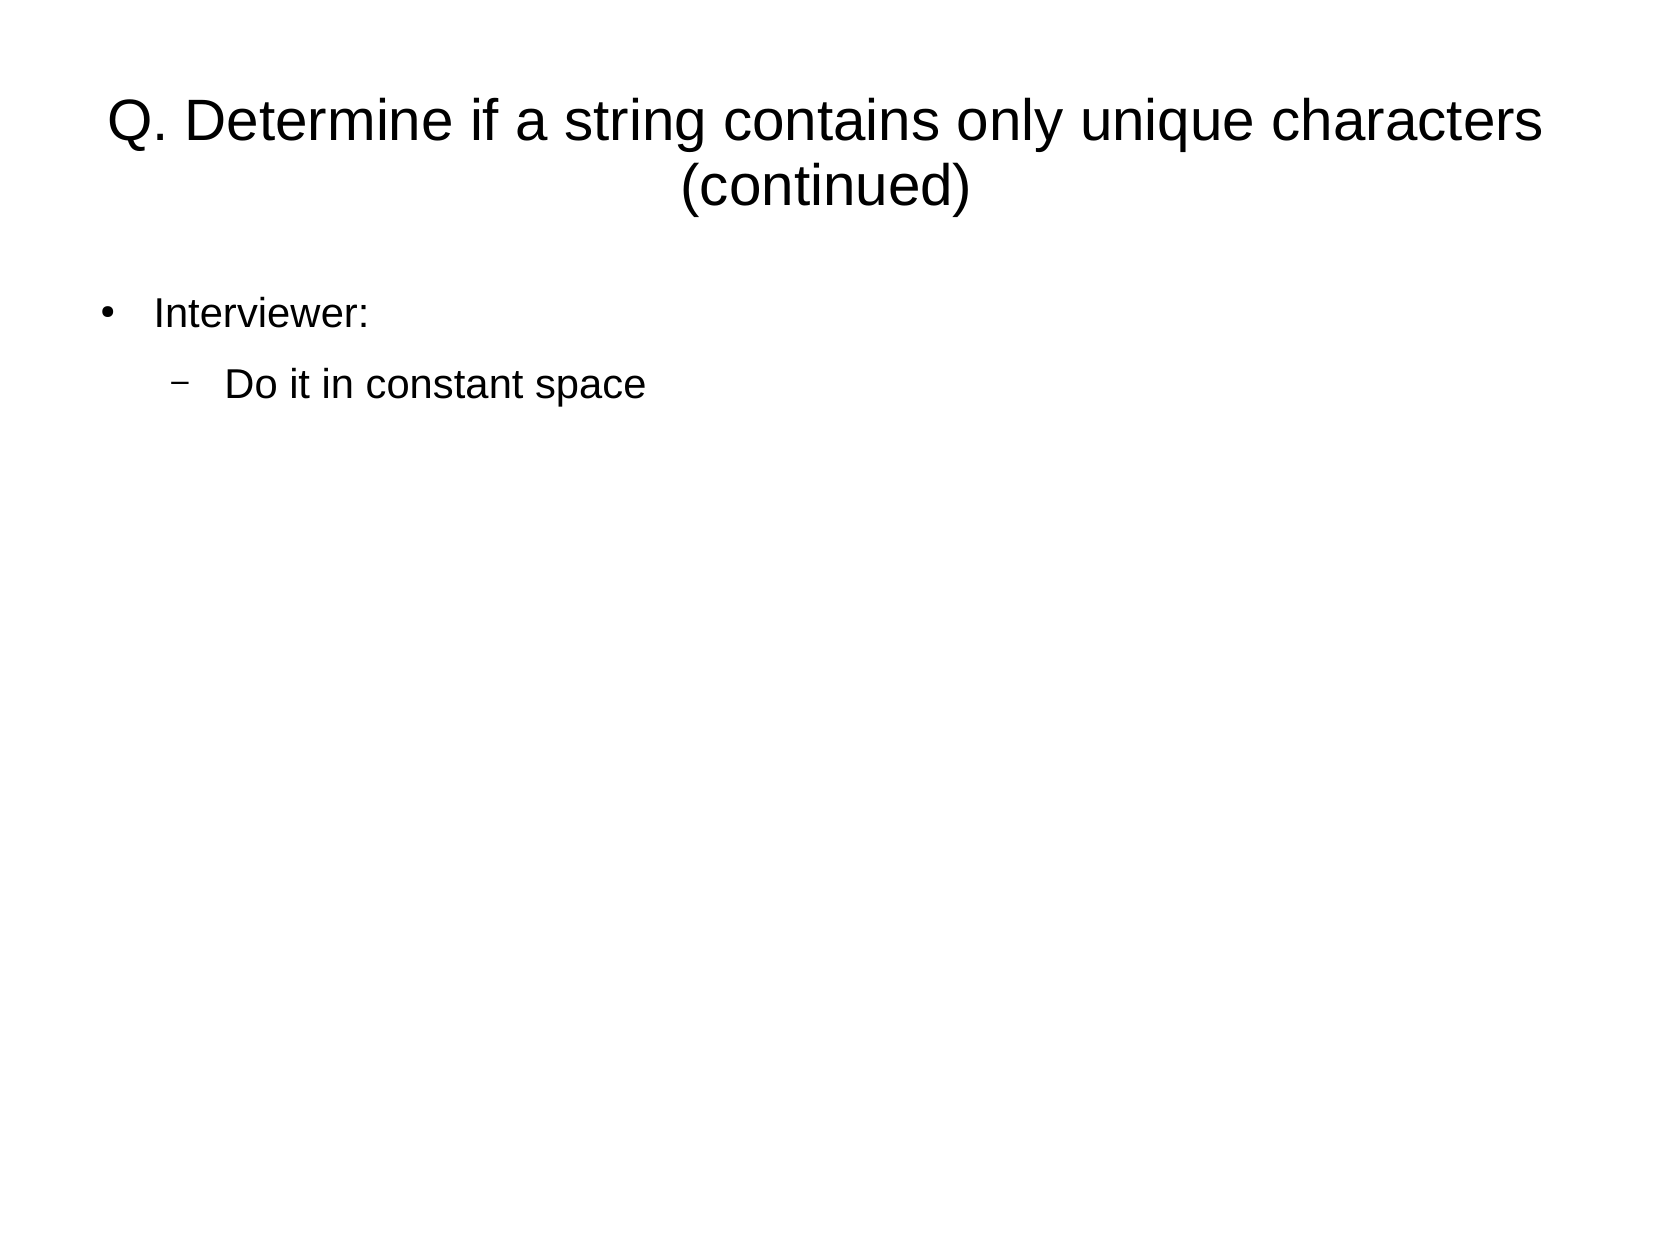

# Q. Determine if a string contains only unique characters (continued)
Interviewer:
Do it in constant space